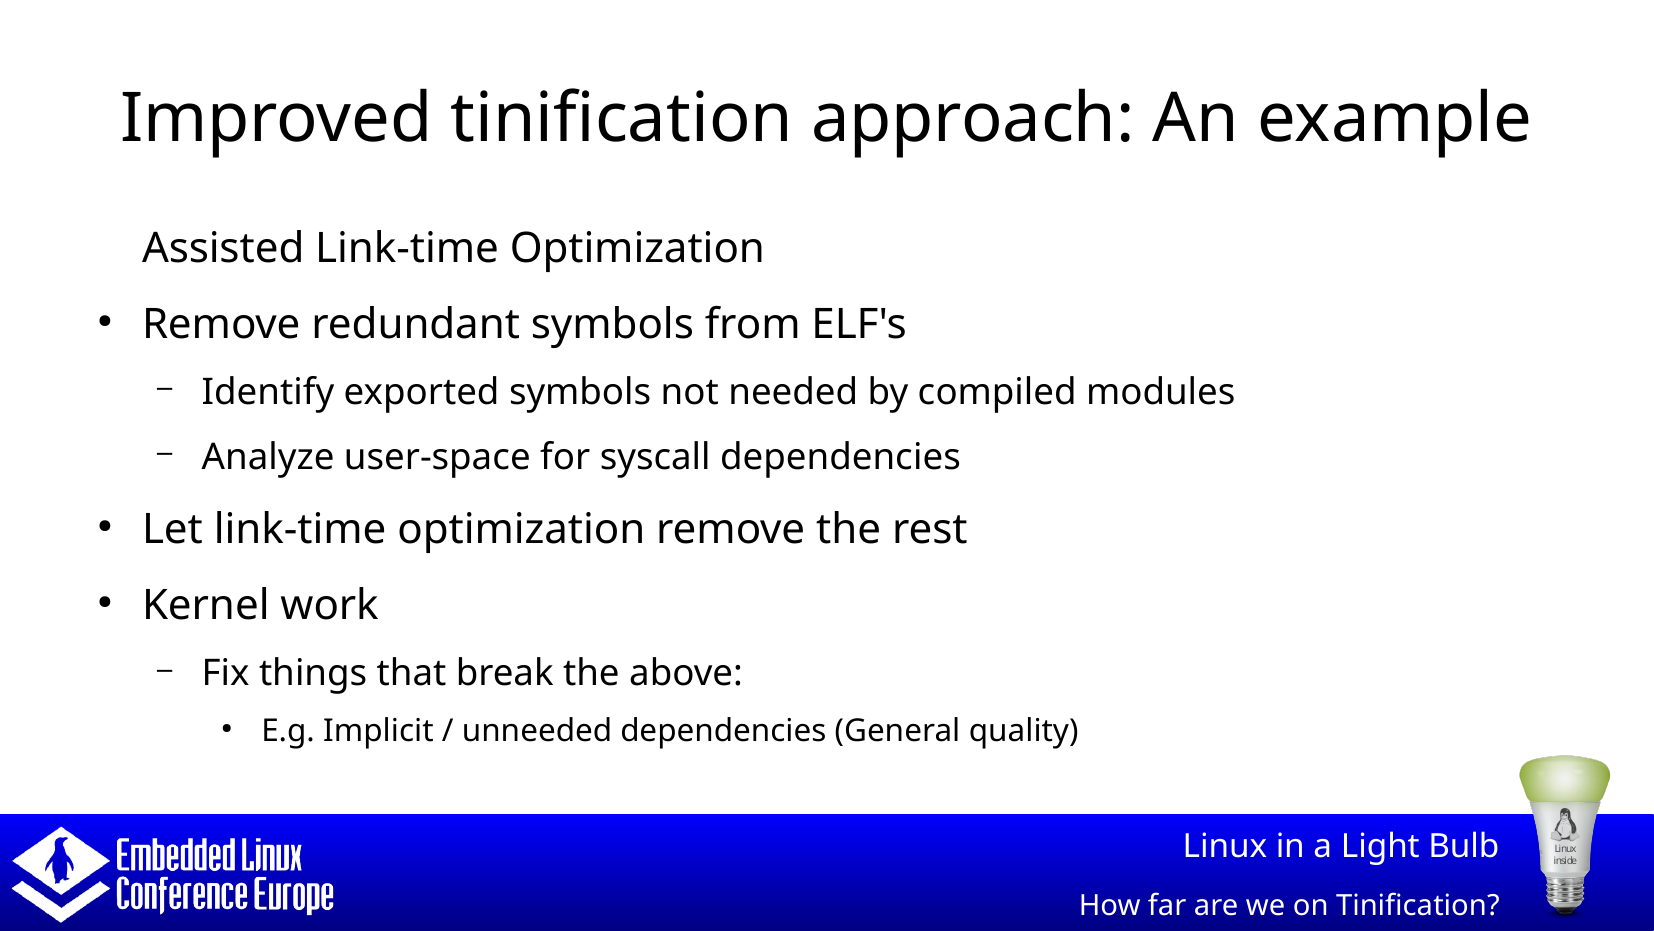

# Improved tinification approach: An example
Assisted Link-time Optimization
Remove redundant symbols from ELF's
Identify exported symbols not needed by compiled modules
Analyze user-space for syscall dependencies
Let link-time optimization remove the rest
Kernel work
Fix things that break the above:
E.g. Implicit / unneeded dependencies (General quality)
Linux in a Light Bulb